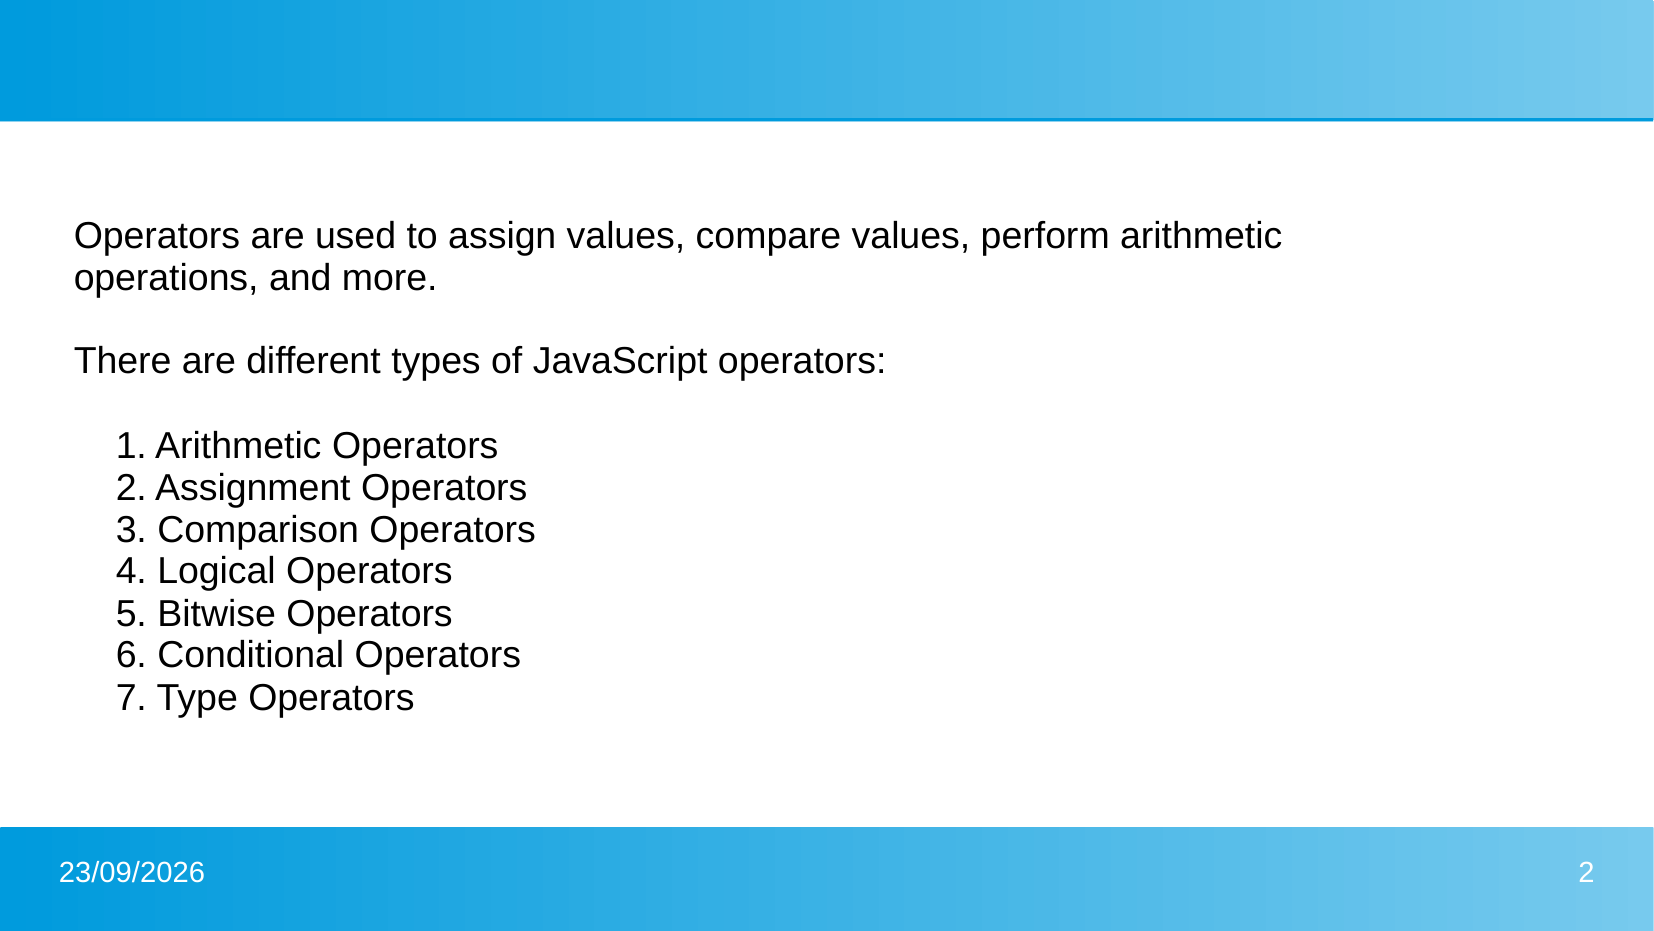

#
Operators are used to assign values, compare values, perform arithmetic operations, and more.
There are different types of JavaScript operators:
 1. Arithmetic Operators
 2. Assignment Operators
 3. Comparison Operators
 4. Logical Operators
 5. Bitwise Operators
 6. Conditional Operators
 7. Type Operators
2